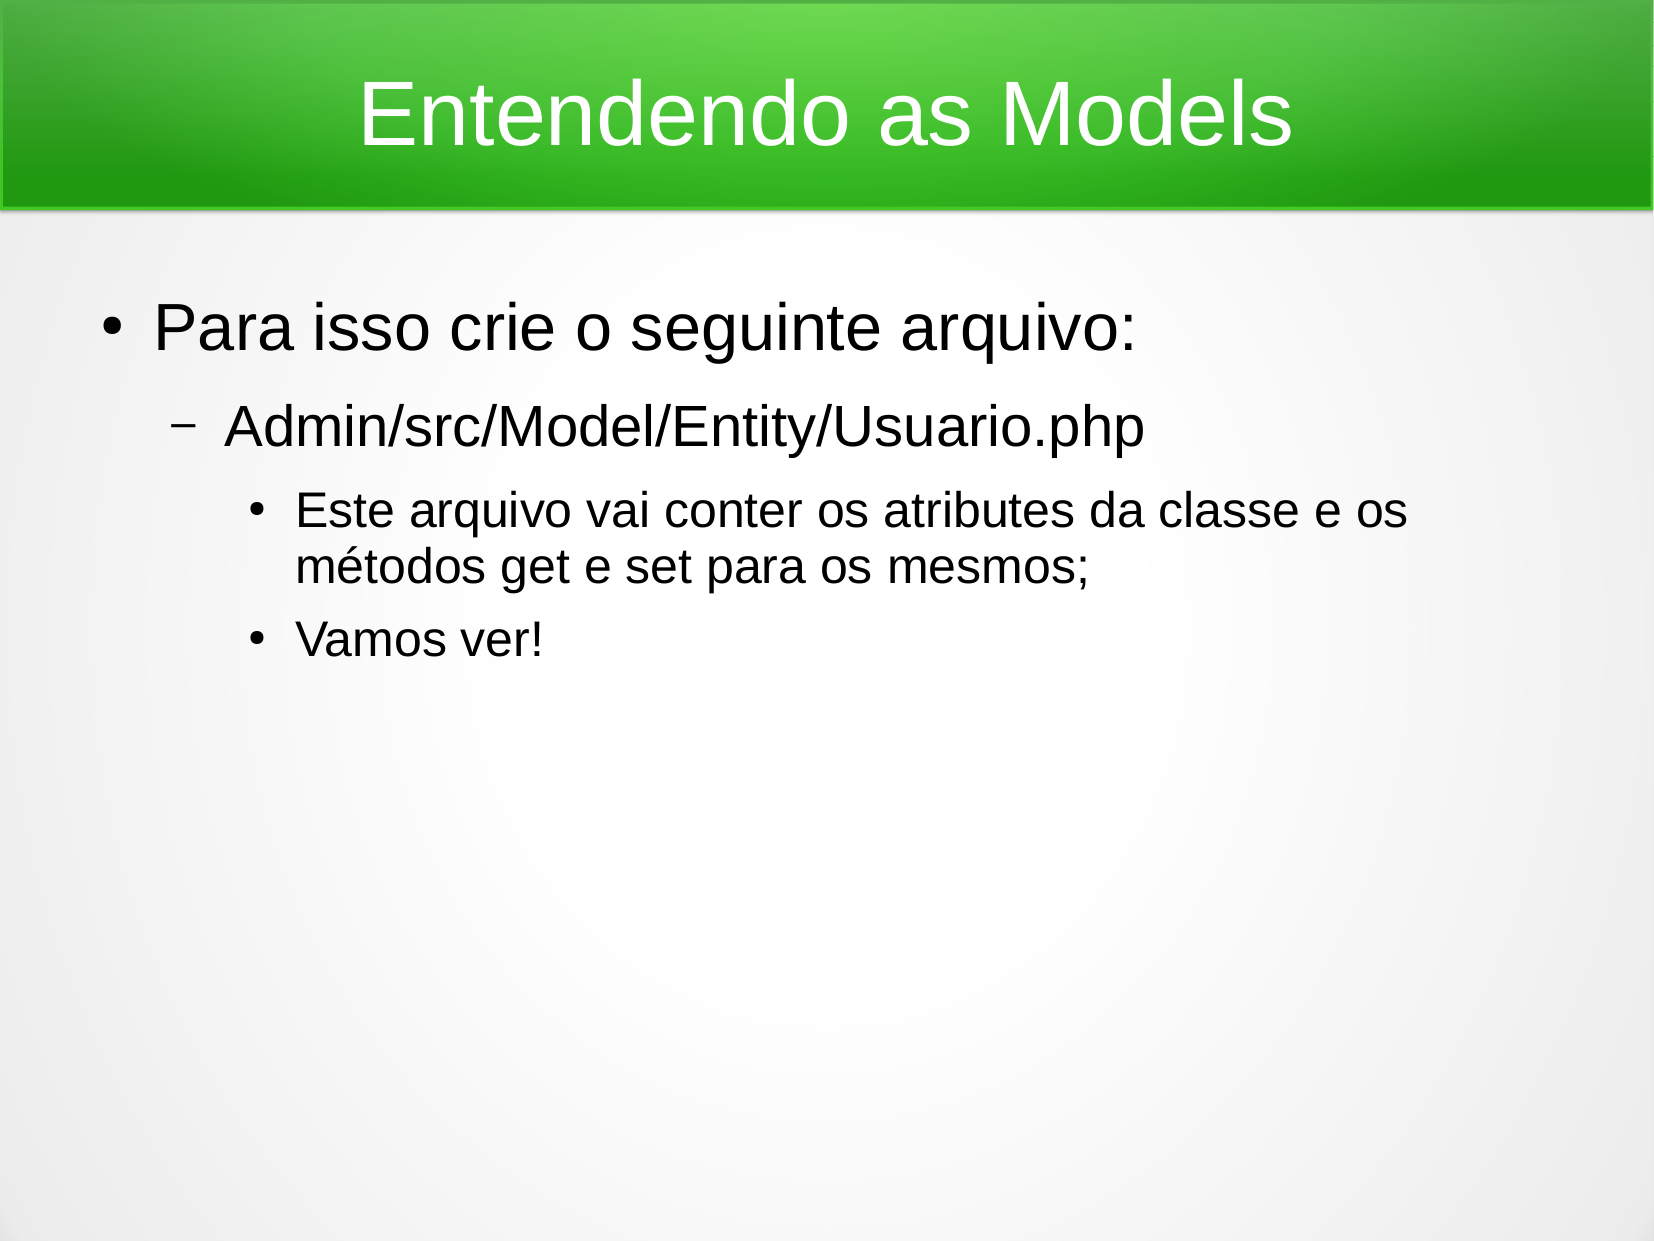

# Entendendo as Models
Para isso crie o seguinte arquivo:
Admin/src/Model/Entity/Usuario.php
Este arquivo vai conter os atributes da classe e os métodos get e set para os mesmos;
Vamos ver!